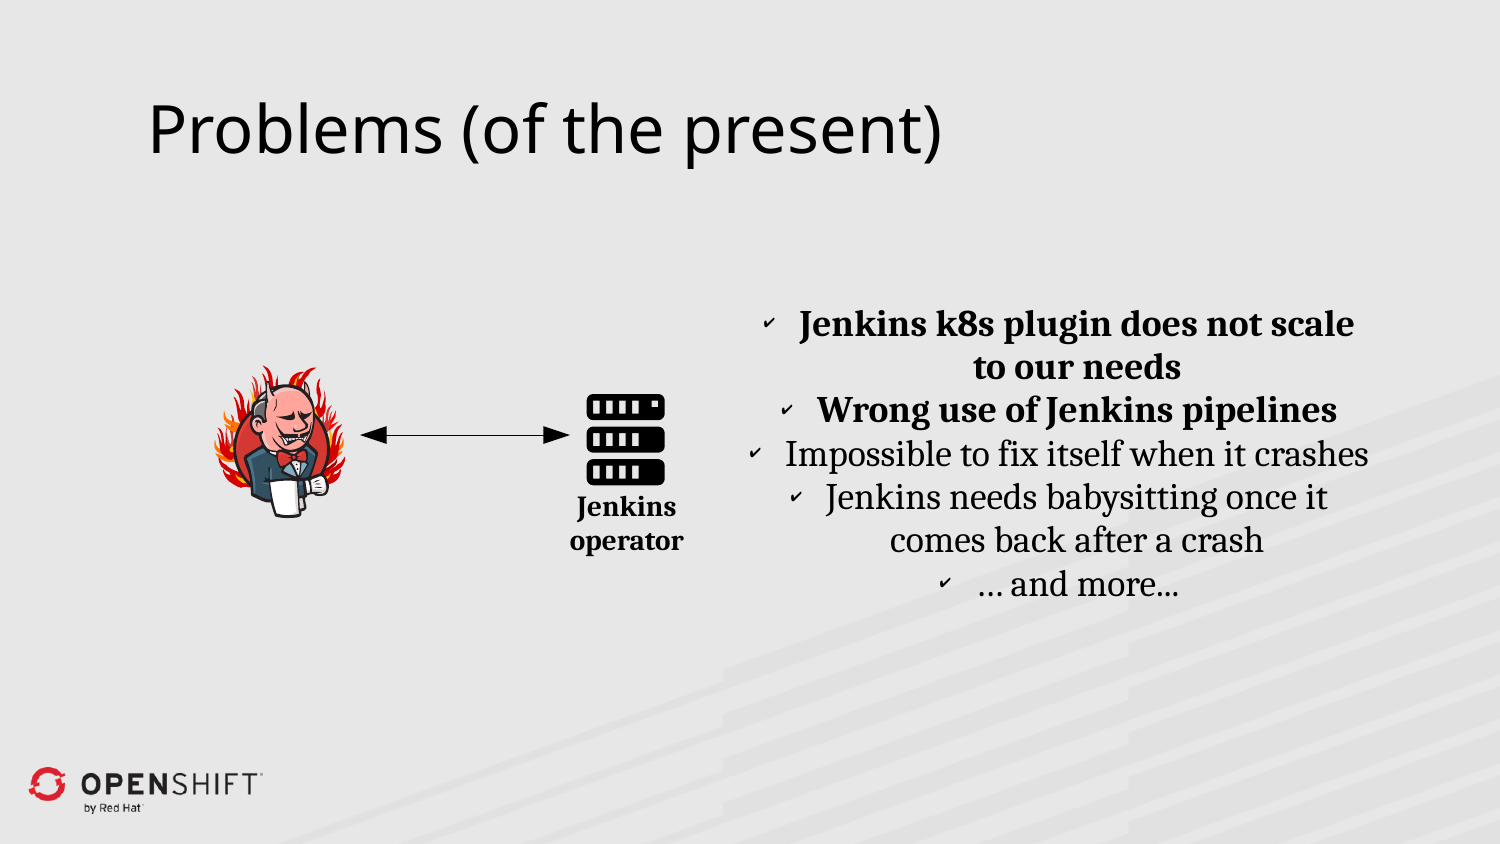

Problems (of the present)
#
Jenkins k8s plugin does not scale
to our needs
Wrong use of Jenkins pipelines
Impossible to fix itself when it crashes
Jenkins needs babysitting once it
comes back after a crash
… and more...
Jenkins
operator